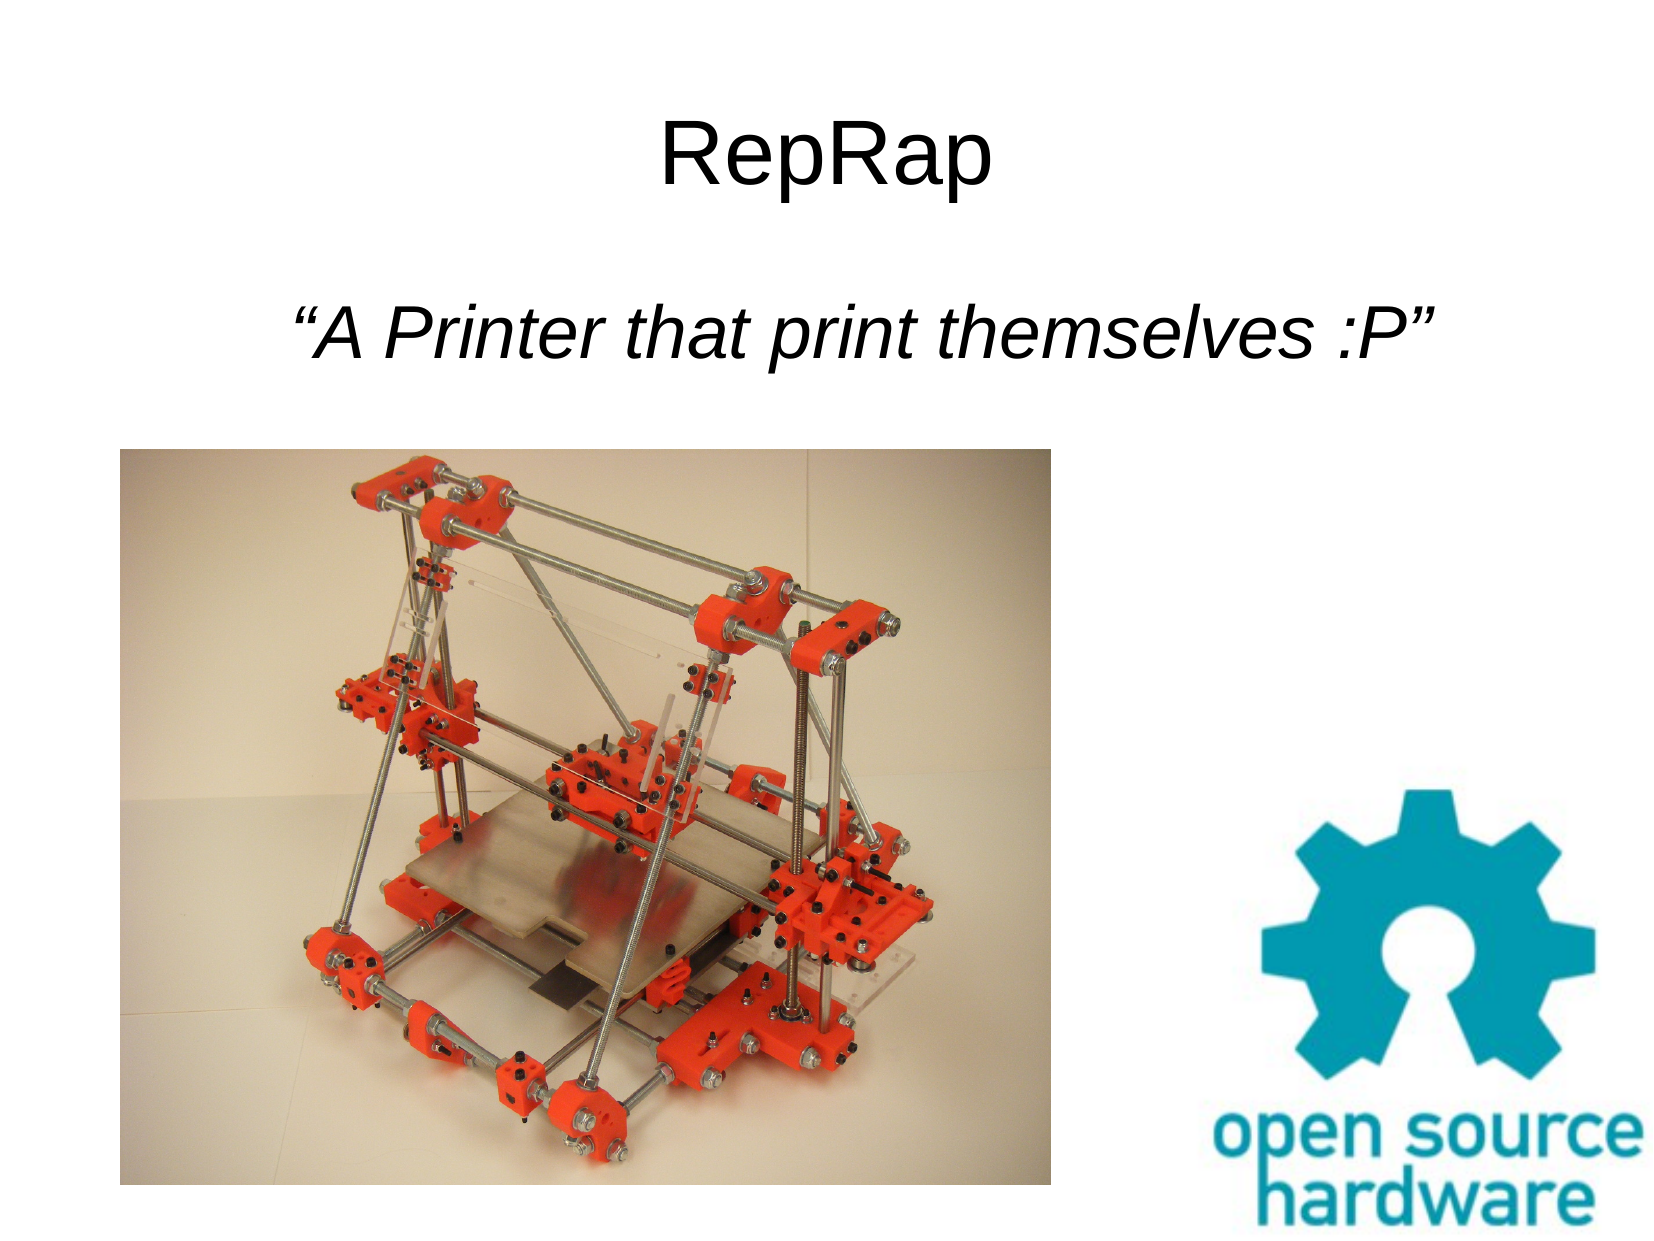

# RepRap
“A Printer that print themselves :P”